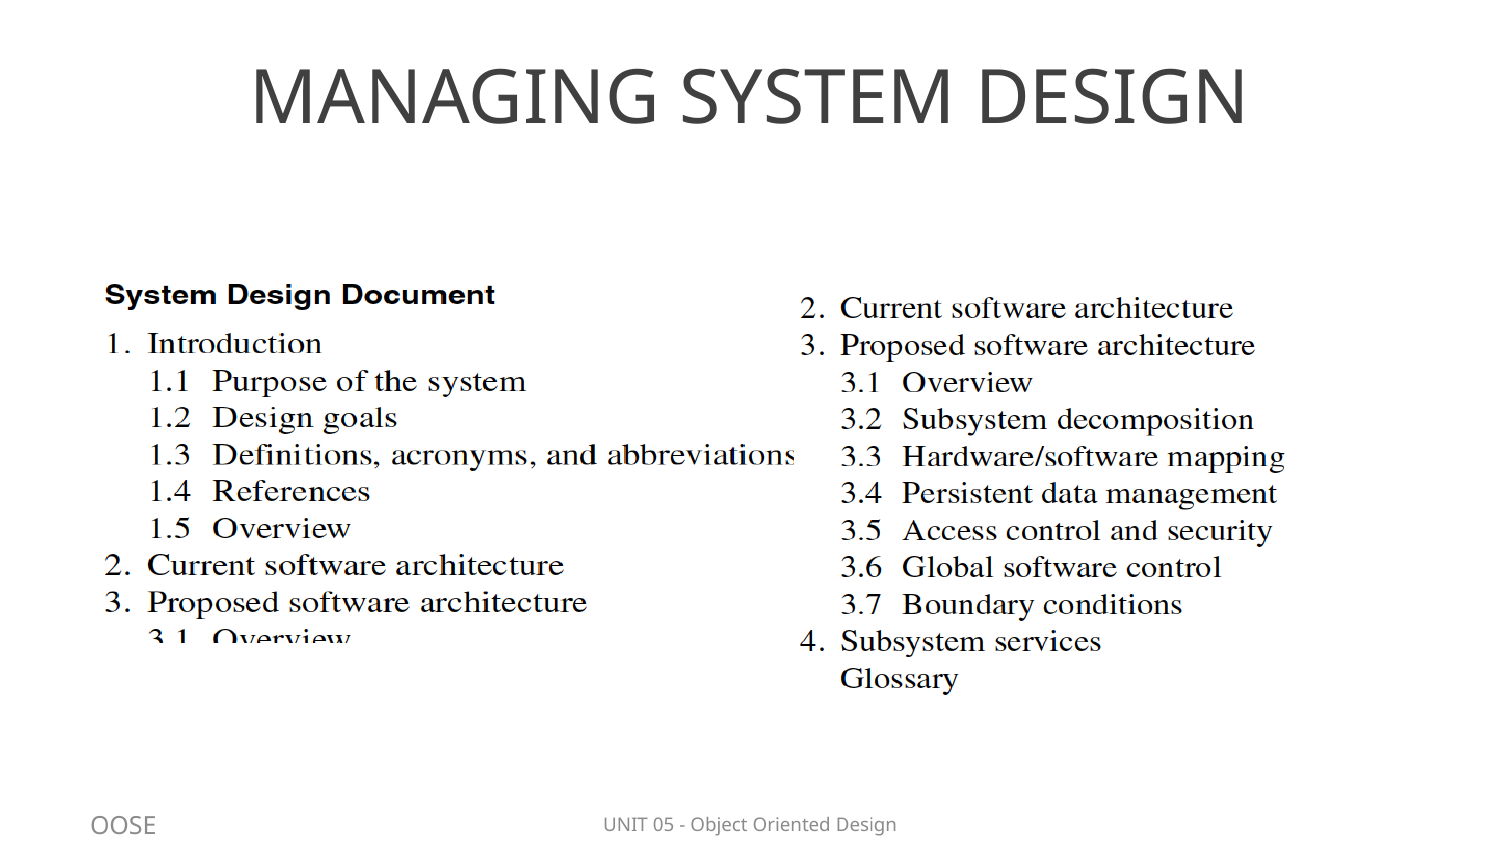

# Managing system design
OOSE
UNIT 05 - Object Oriented Design